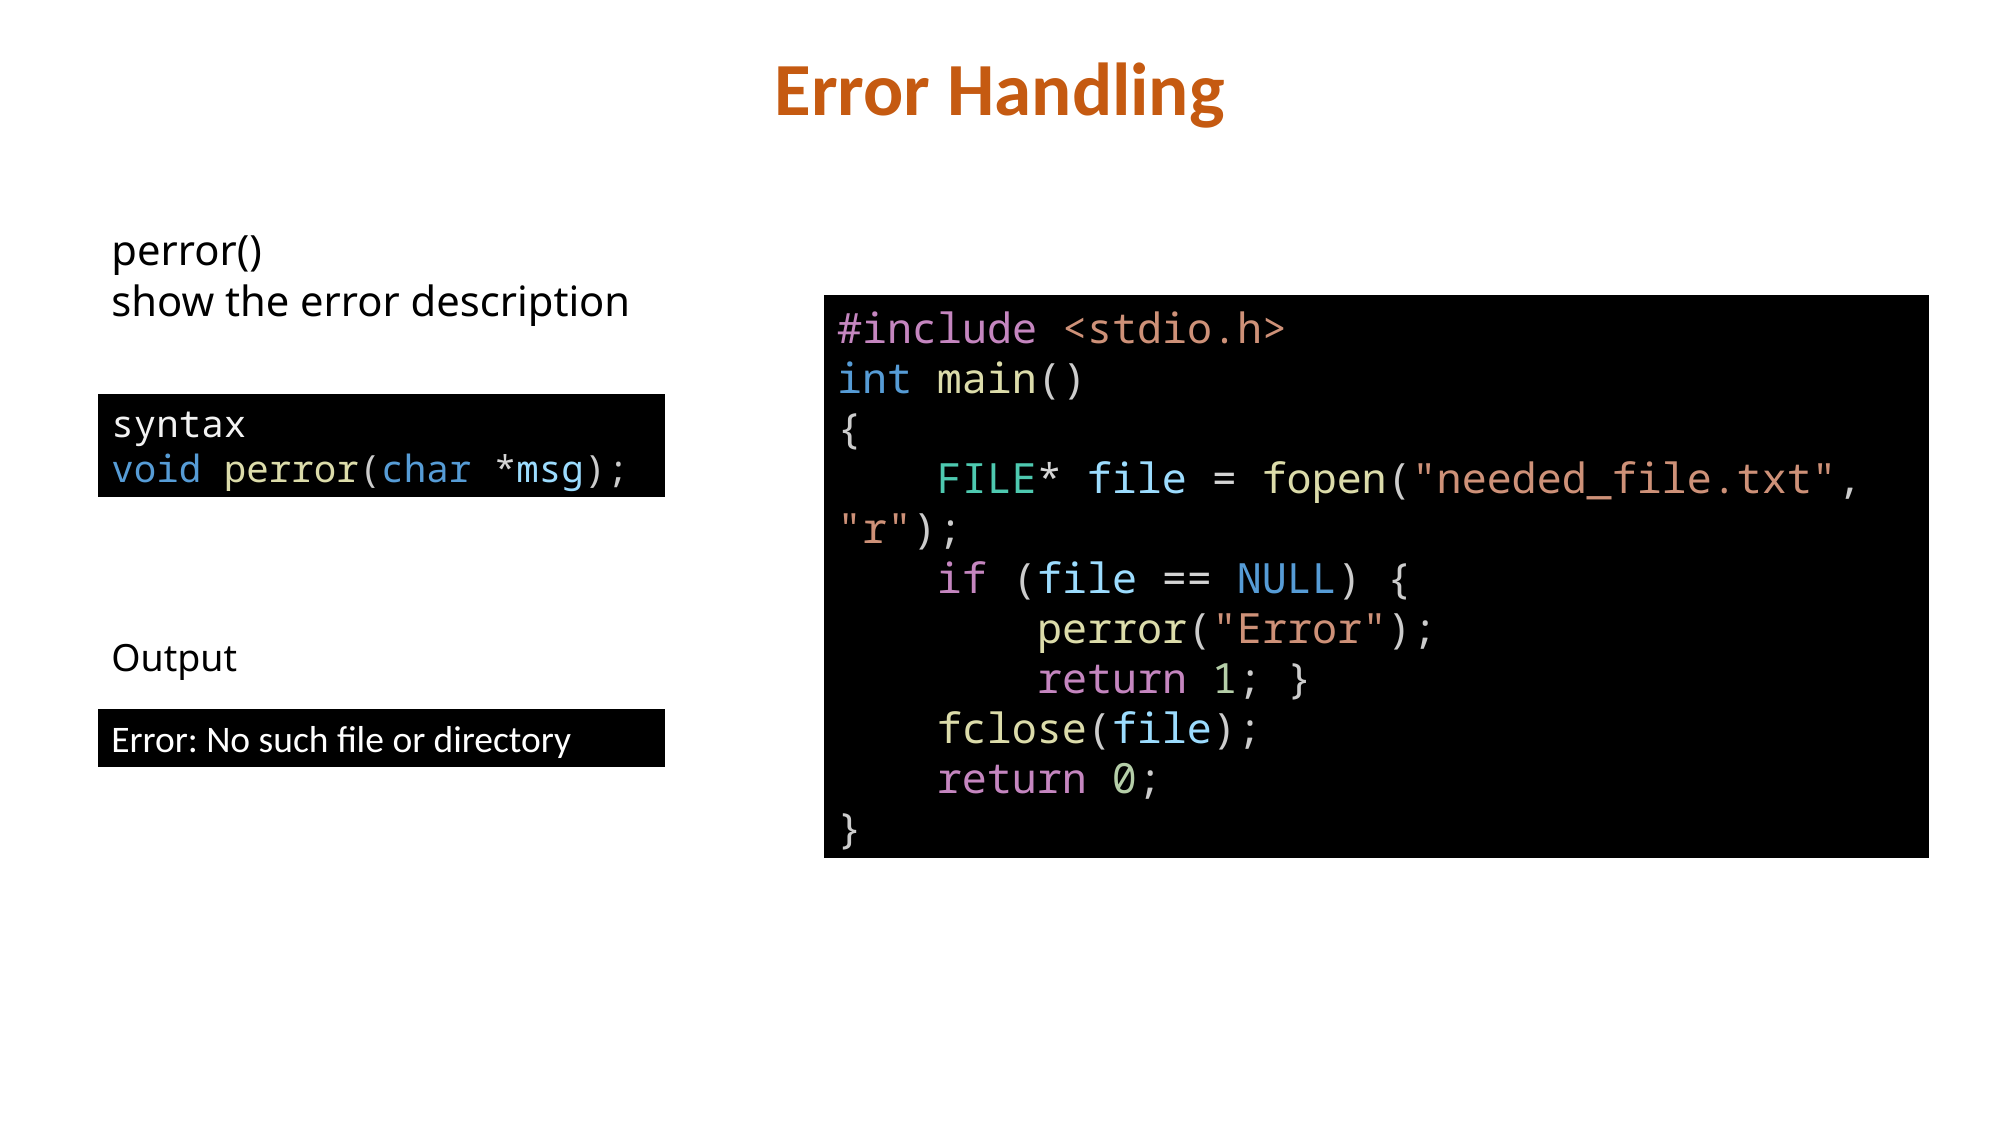

Error Handling
perror()
show the error description
#include <stdio.h>
int main()
{
    FILE* file = fopen("needed_file.txt", "r");
    if (file == NULL) {
        perror("Error");
        return 1; }
    fclose(file);
    return 0;
}
syntax
void perror(char *msg);
Output
Error: No such file or directory